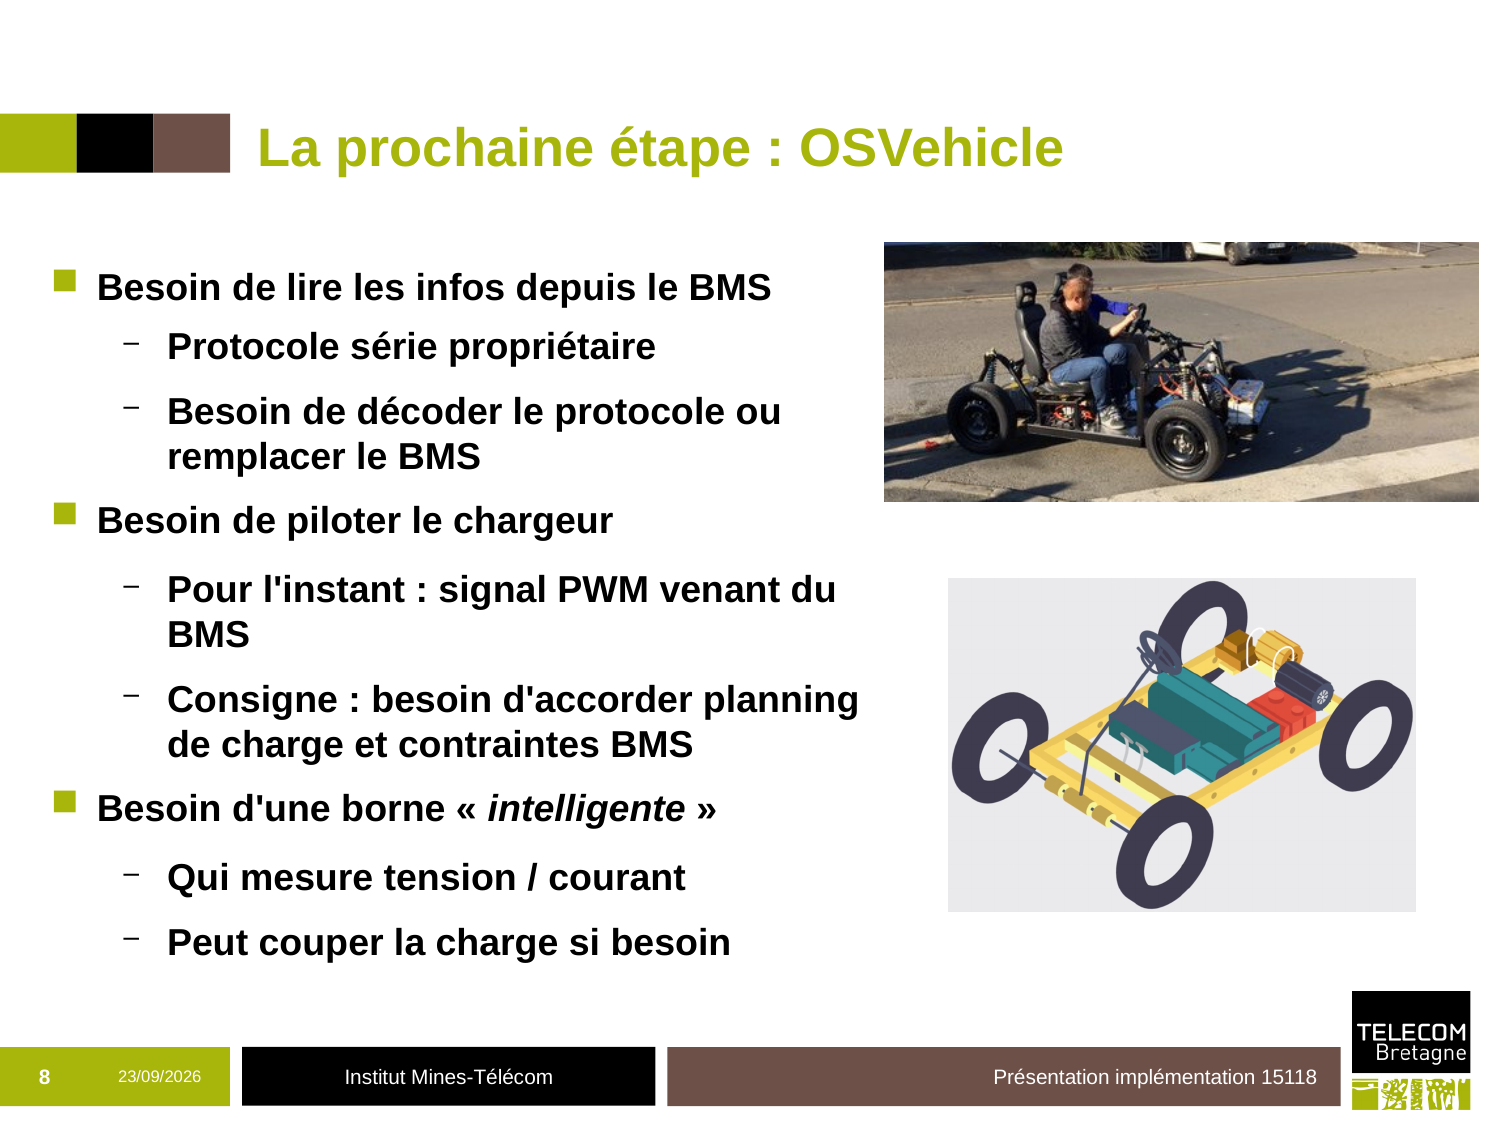

# La prochaine étape : OSVehicle
Besoin de lire les infos depuis le BMS
Protocole série propriétaire
Besoin de décoder le protocole ou remplacer le BMS
Besoin de piloter le chargeur
Pour l'instant : signal PWM venant du BMS
Consigne : besoin d'accorder planning de charge et contraintes BMS
Besoin d'une borne « intelligente »
Qui mesure tension / courant
Peut couper la charge si besoin
Présentation implémentation 15118